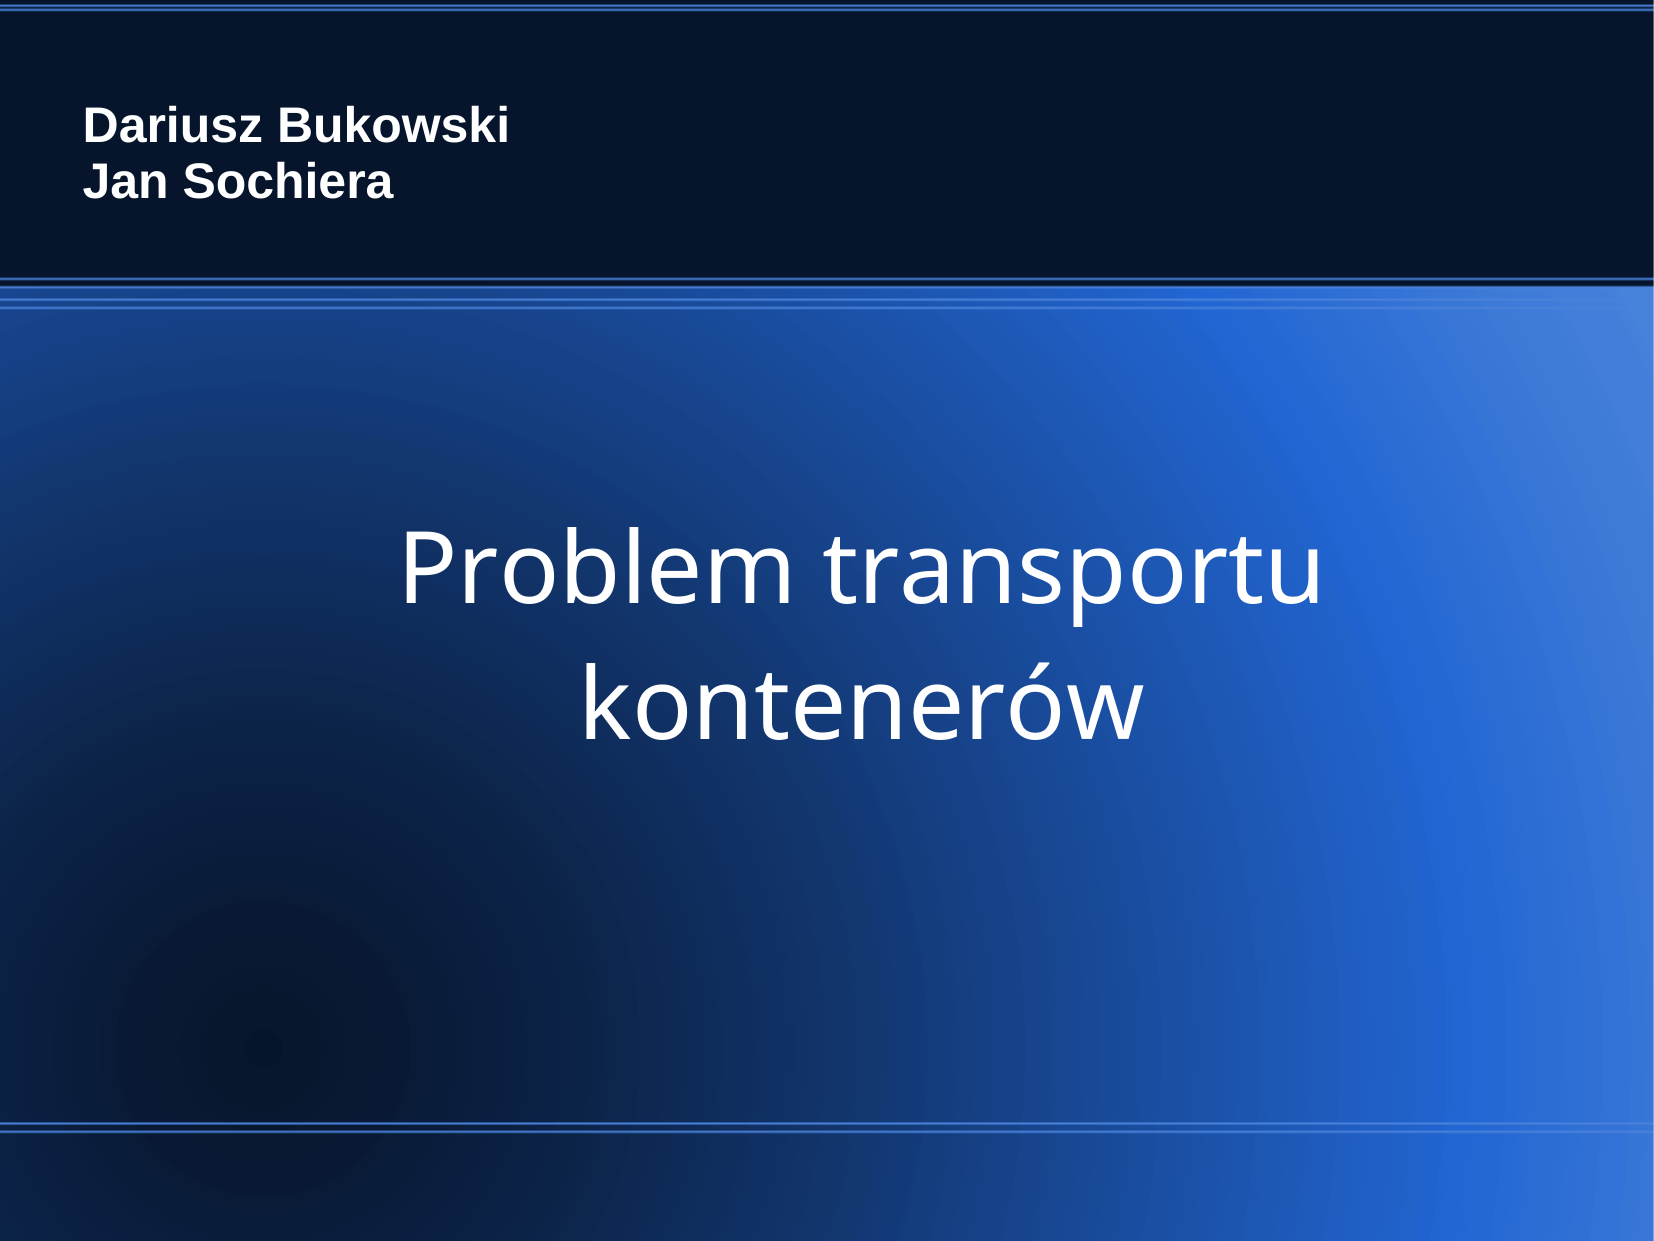

# Dariusz Bukowski Jan Sochiera
Problem transportu kontenerów